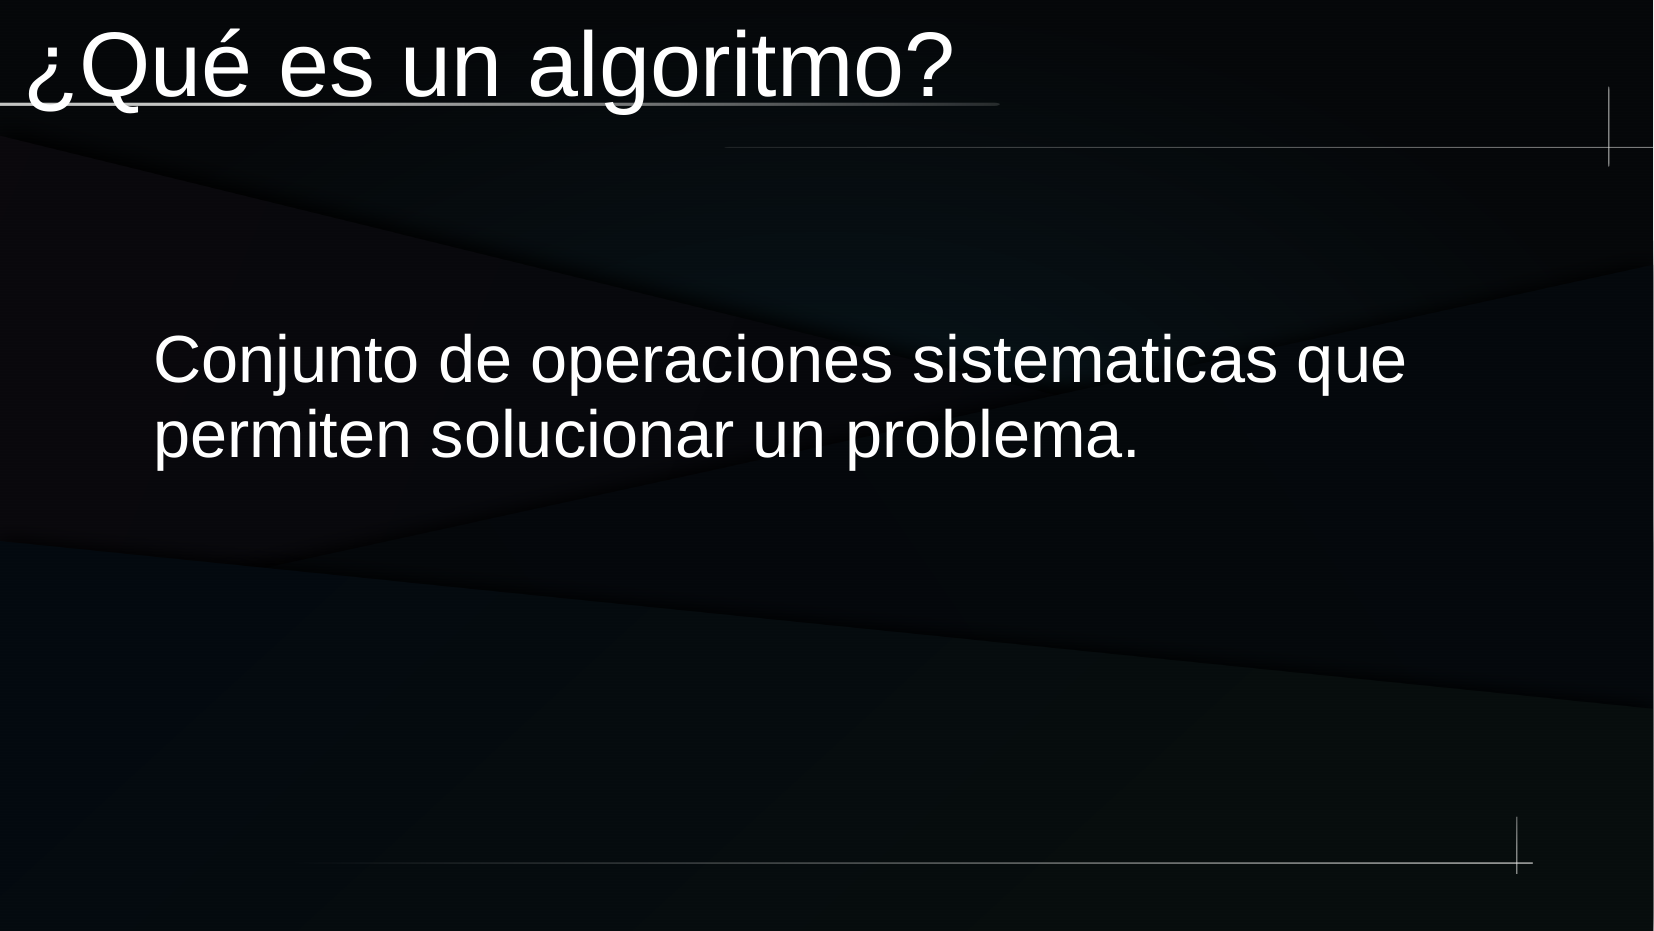

# ¿Qué es un algoritmo?
Conjunto de operaciones sistematicas que permiten solucionar un problema.